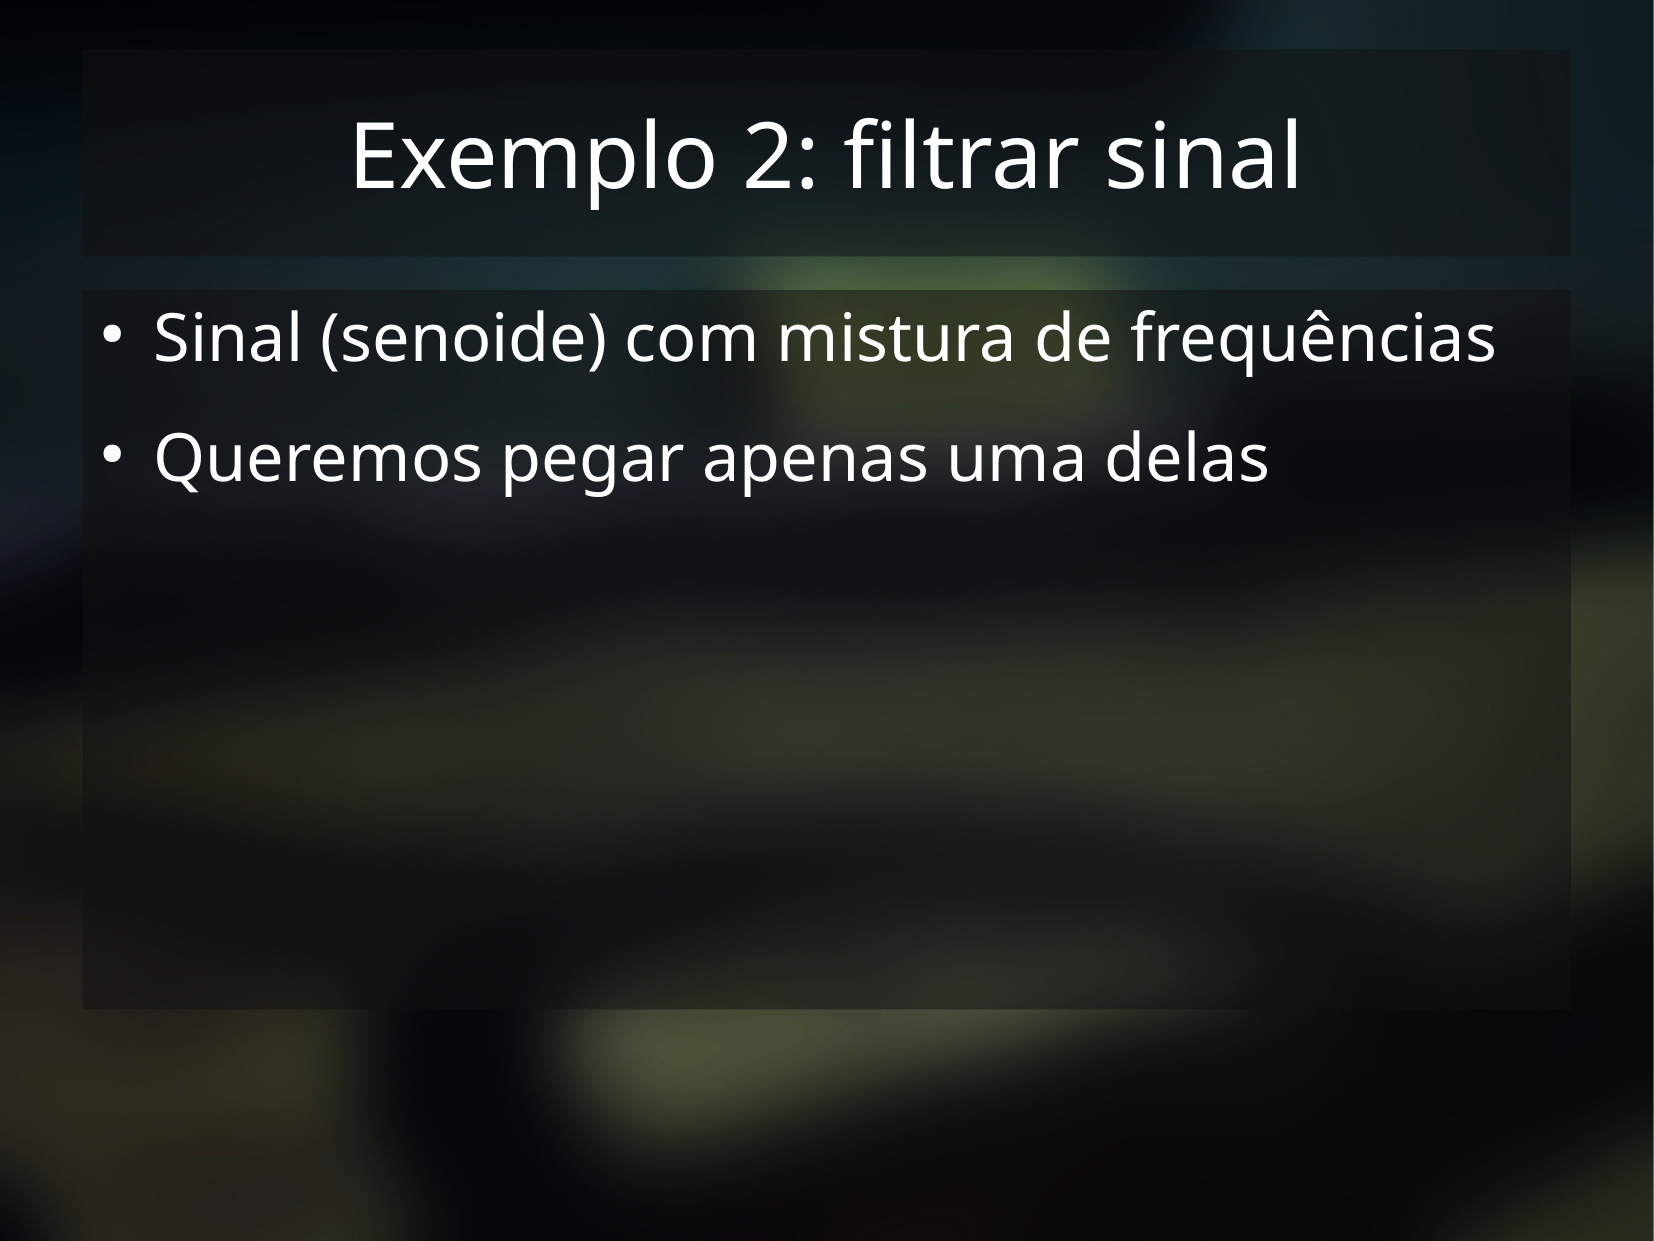

# Exemplo 2: filtrar sinal
Sinal (senoide) com mistura de frequências
Queremos pegar apenas uma delas